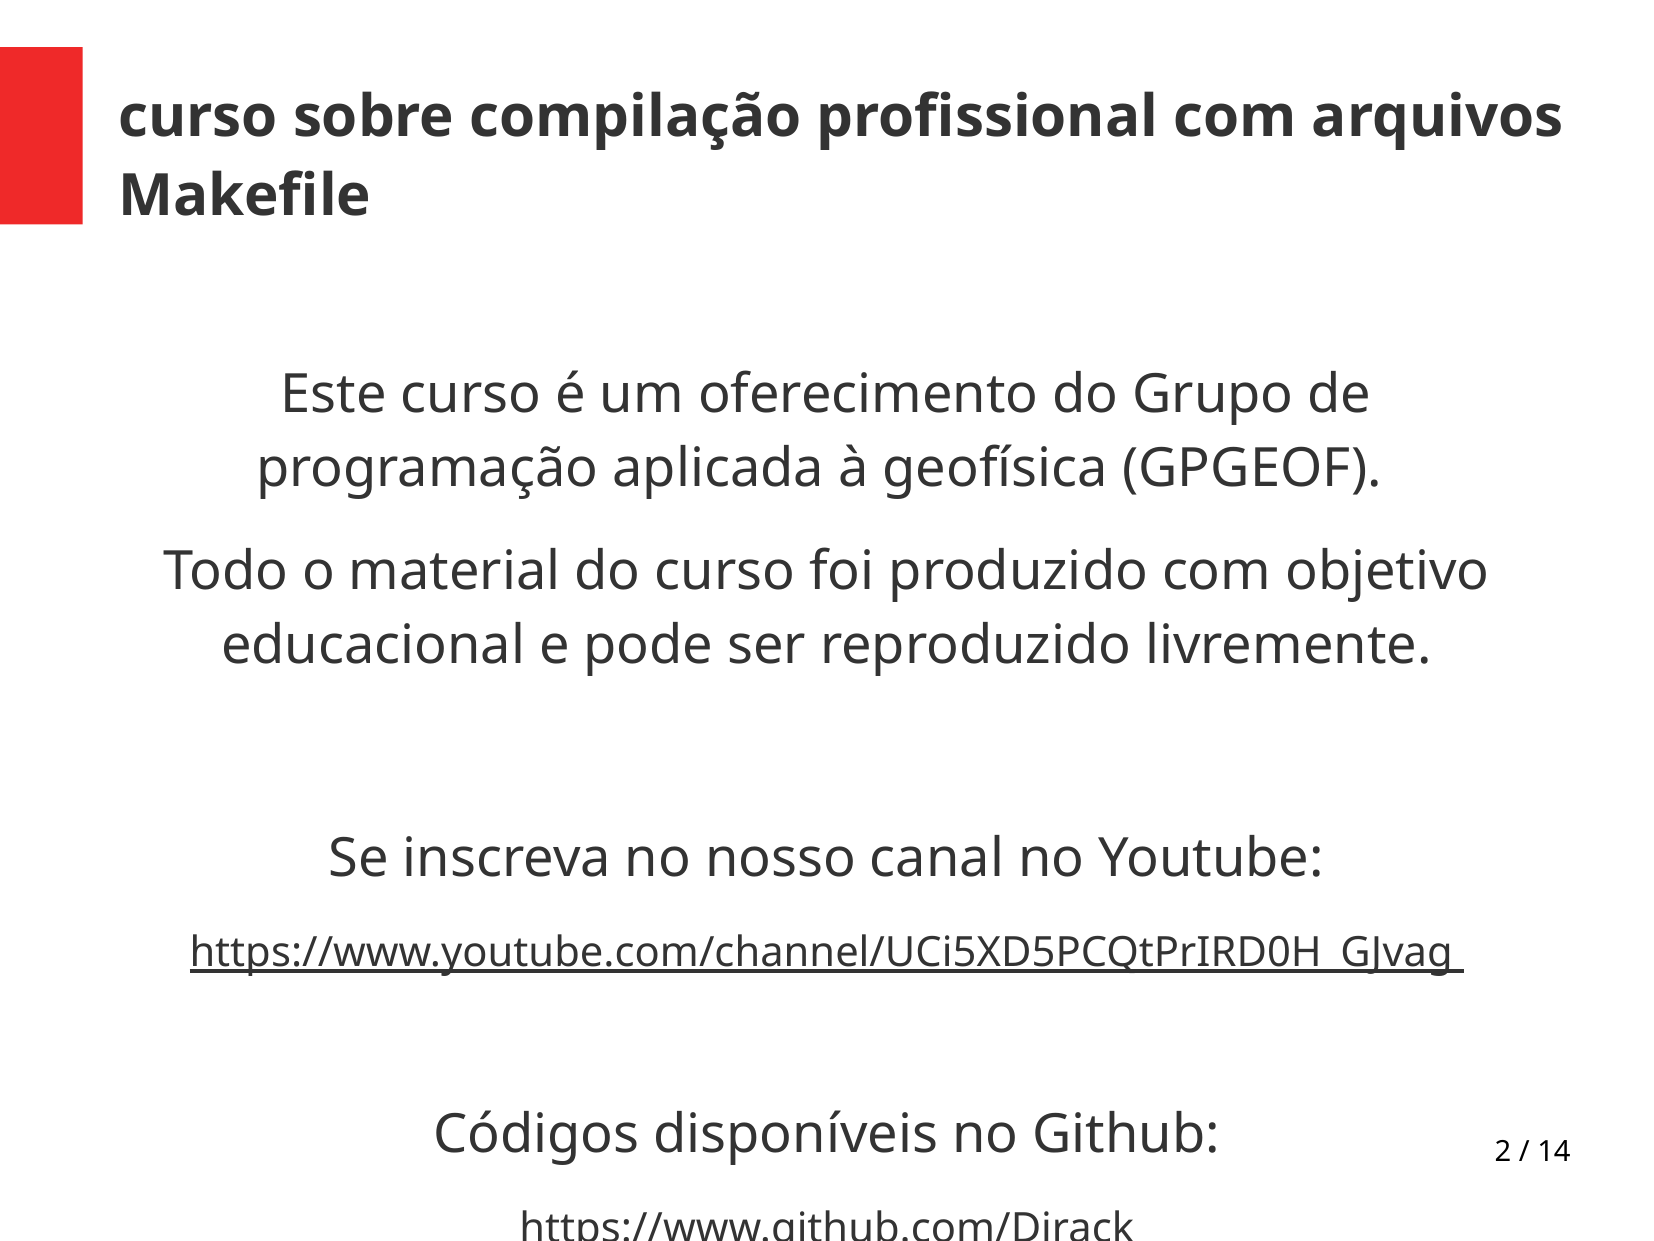

# curso sobre compilação profissional com arquivos Makefile
Este curso é um oferecimento do Grupo de programação aplicada à geofísica (GPGEOF).
Todo o material do curso foi produzido com objetivo educacional e pode ser reproduzido livremente.
Se inscreva no nosso canal no Youtube:
https://www.youtube.com/channel/UCi5XD5PCQtPrIRD0H_GJvag
Códigos disponíveis no Github:
https://www.github.com/Dirack
Prof.: Rodolfo André Cardoso Neves (Dirack)
2